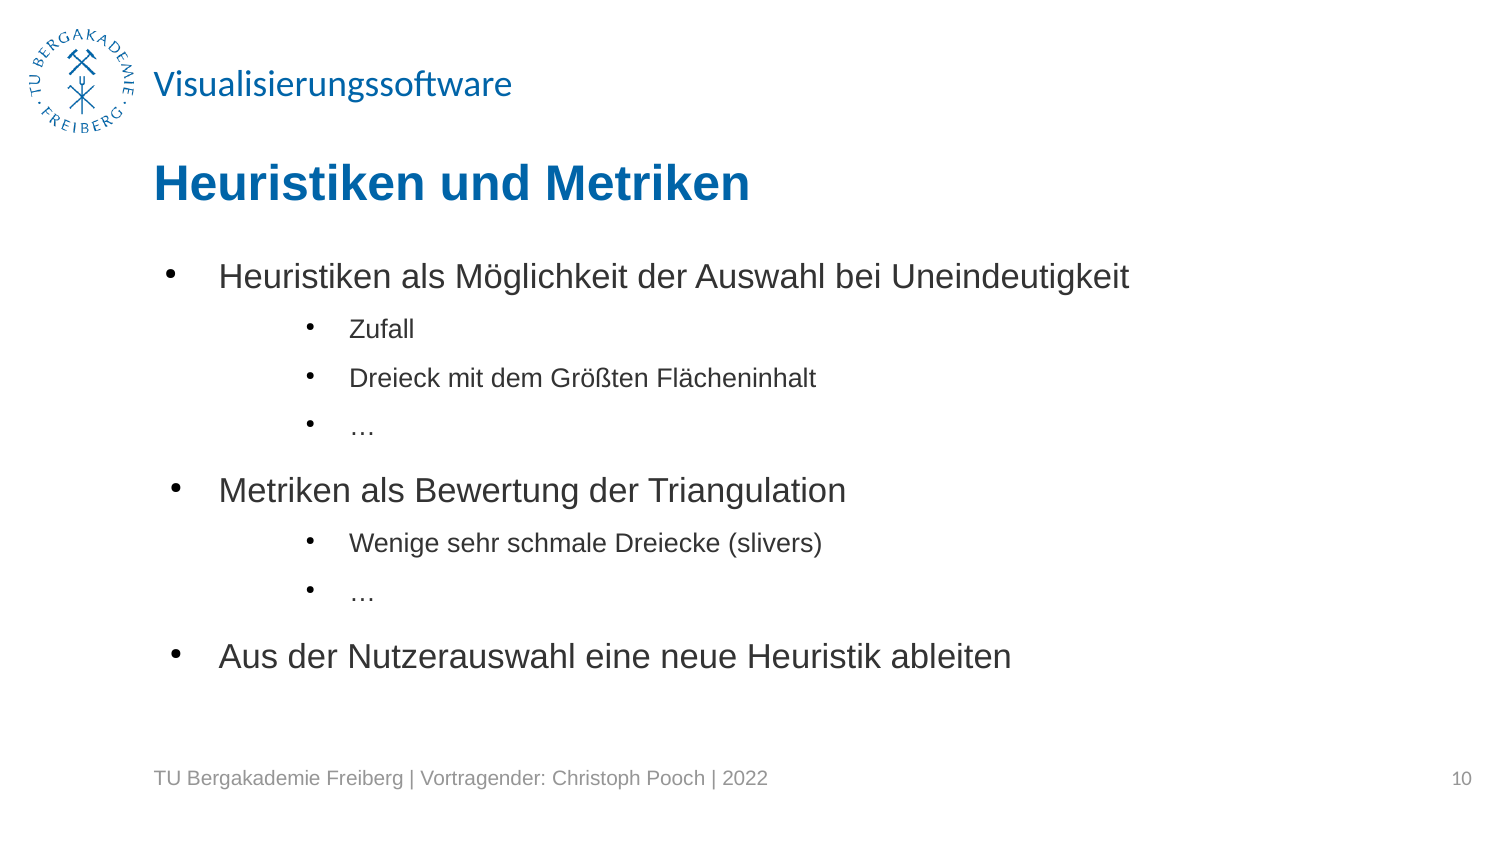

# Visualisierungssoftware
Heuristiken und Metriken
Heuristiken als Möglichkeit der Auswahl bei Uneindeutigkeit
Zufall
Dreieck mit dem Größten Flächeninhalt
…
Metriken als Bewertung der Triangulation
Wenige sehr schmale Dreiecke (slivers)
…
Aus der Nutzerauswahl eine neue Heuristik ableiten
TU Bergakademie Freiberg | Vortragender: Christoph Pooch | 2022